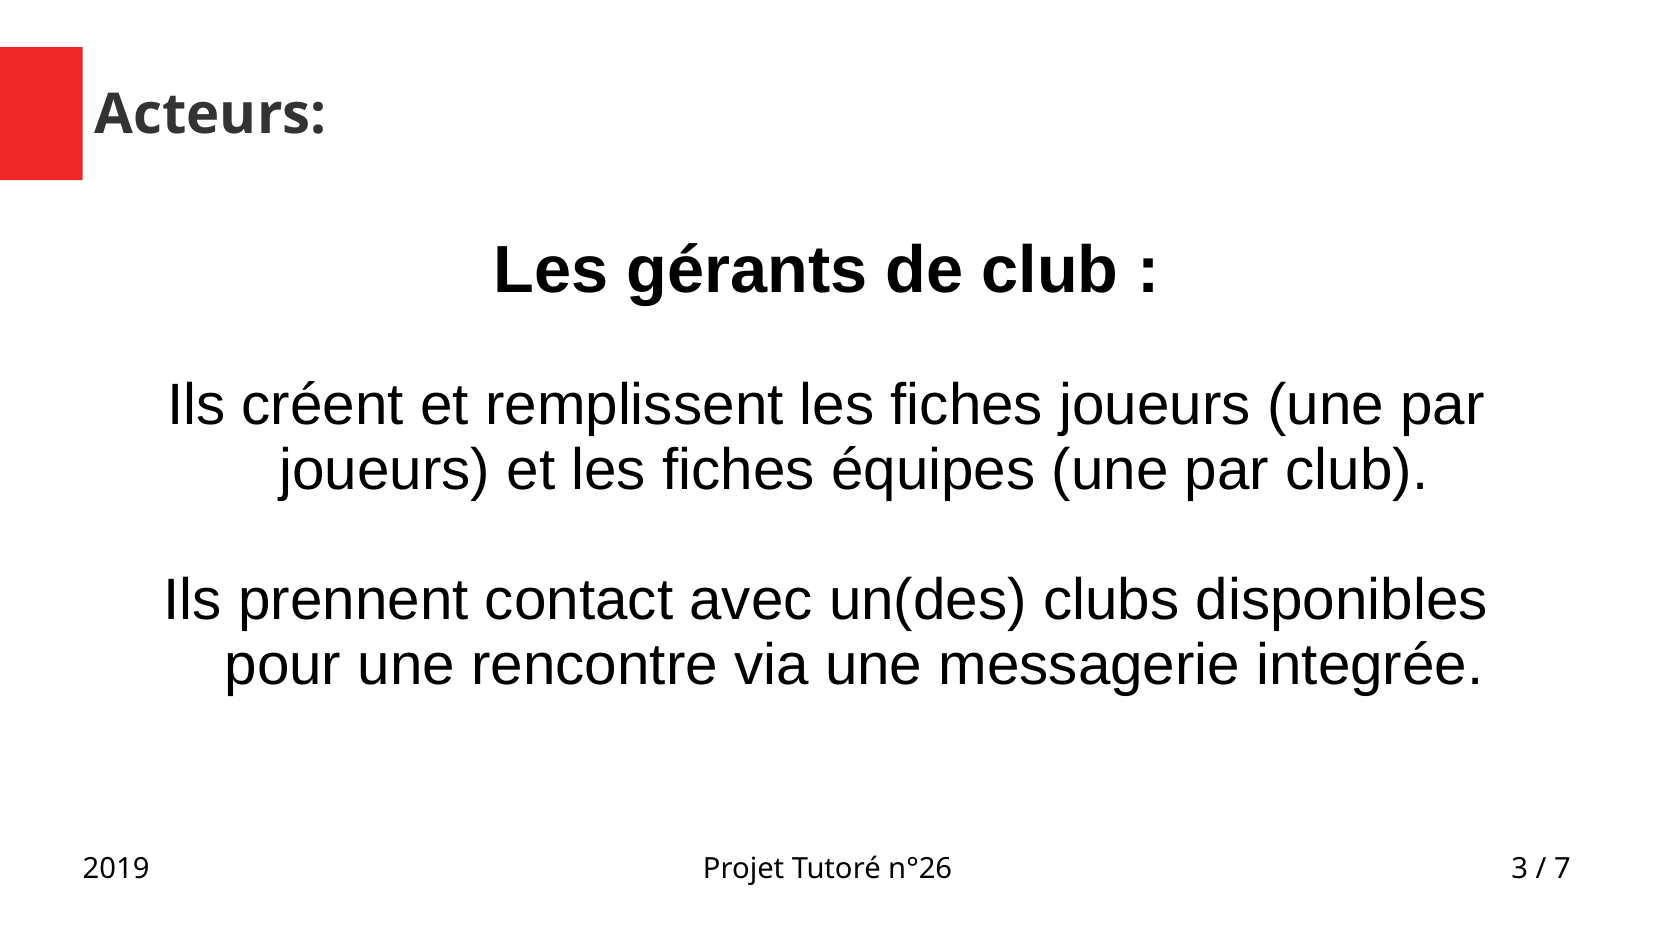

# Acteurs:
Les gérants de club :
Ils créent et remplissent les fiches joueurs (une par joueurs) et les fiches équipes (une par club).
Ils prennent contact avec un(des) clubs disponibles pour une rencontre via une messagerie integrée.
2019
Projet Tutoré n°26
3